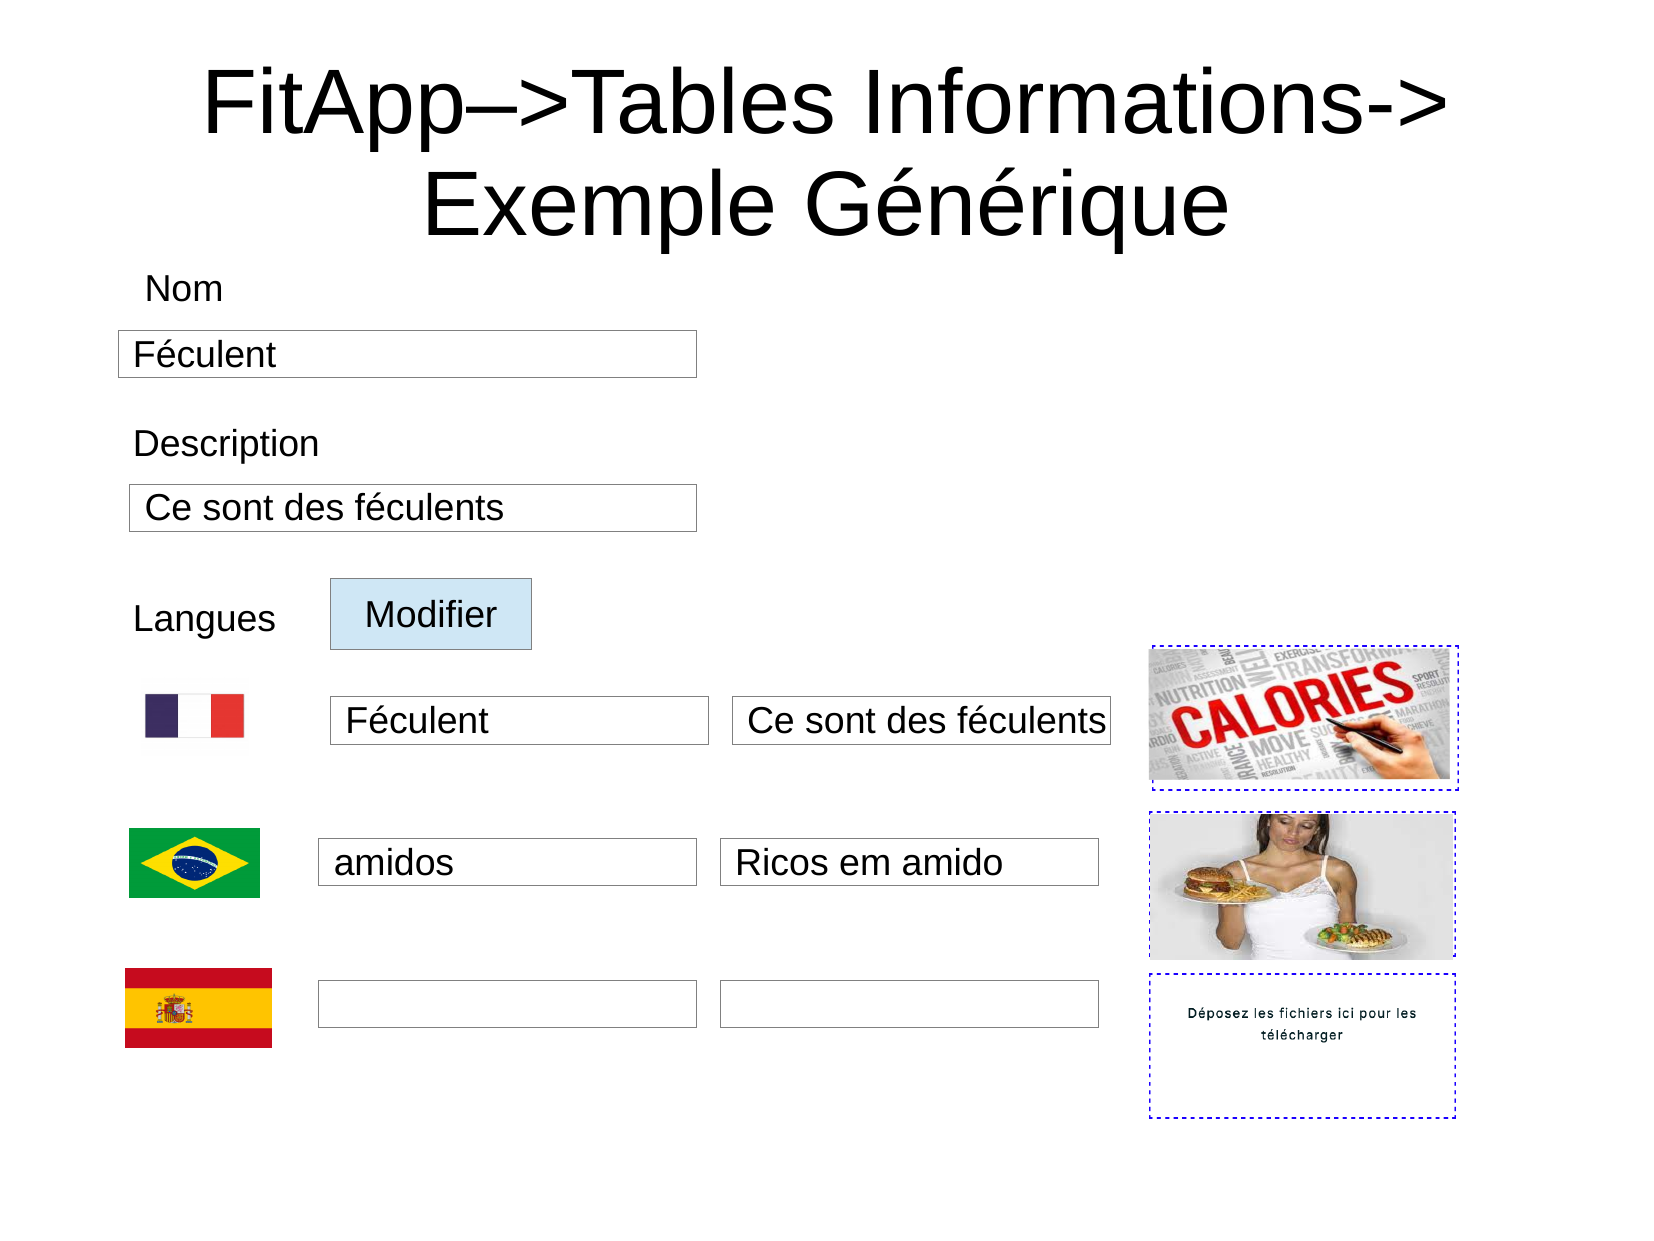

# FitApp–>Tables Informations-> Exemple Générique
Nom
Féculent
Description
Ce sont des féculents
Modifier
Modifier
Langues
Féculent
Ce sont des féculents
amidos
Ricos em amido